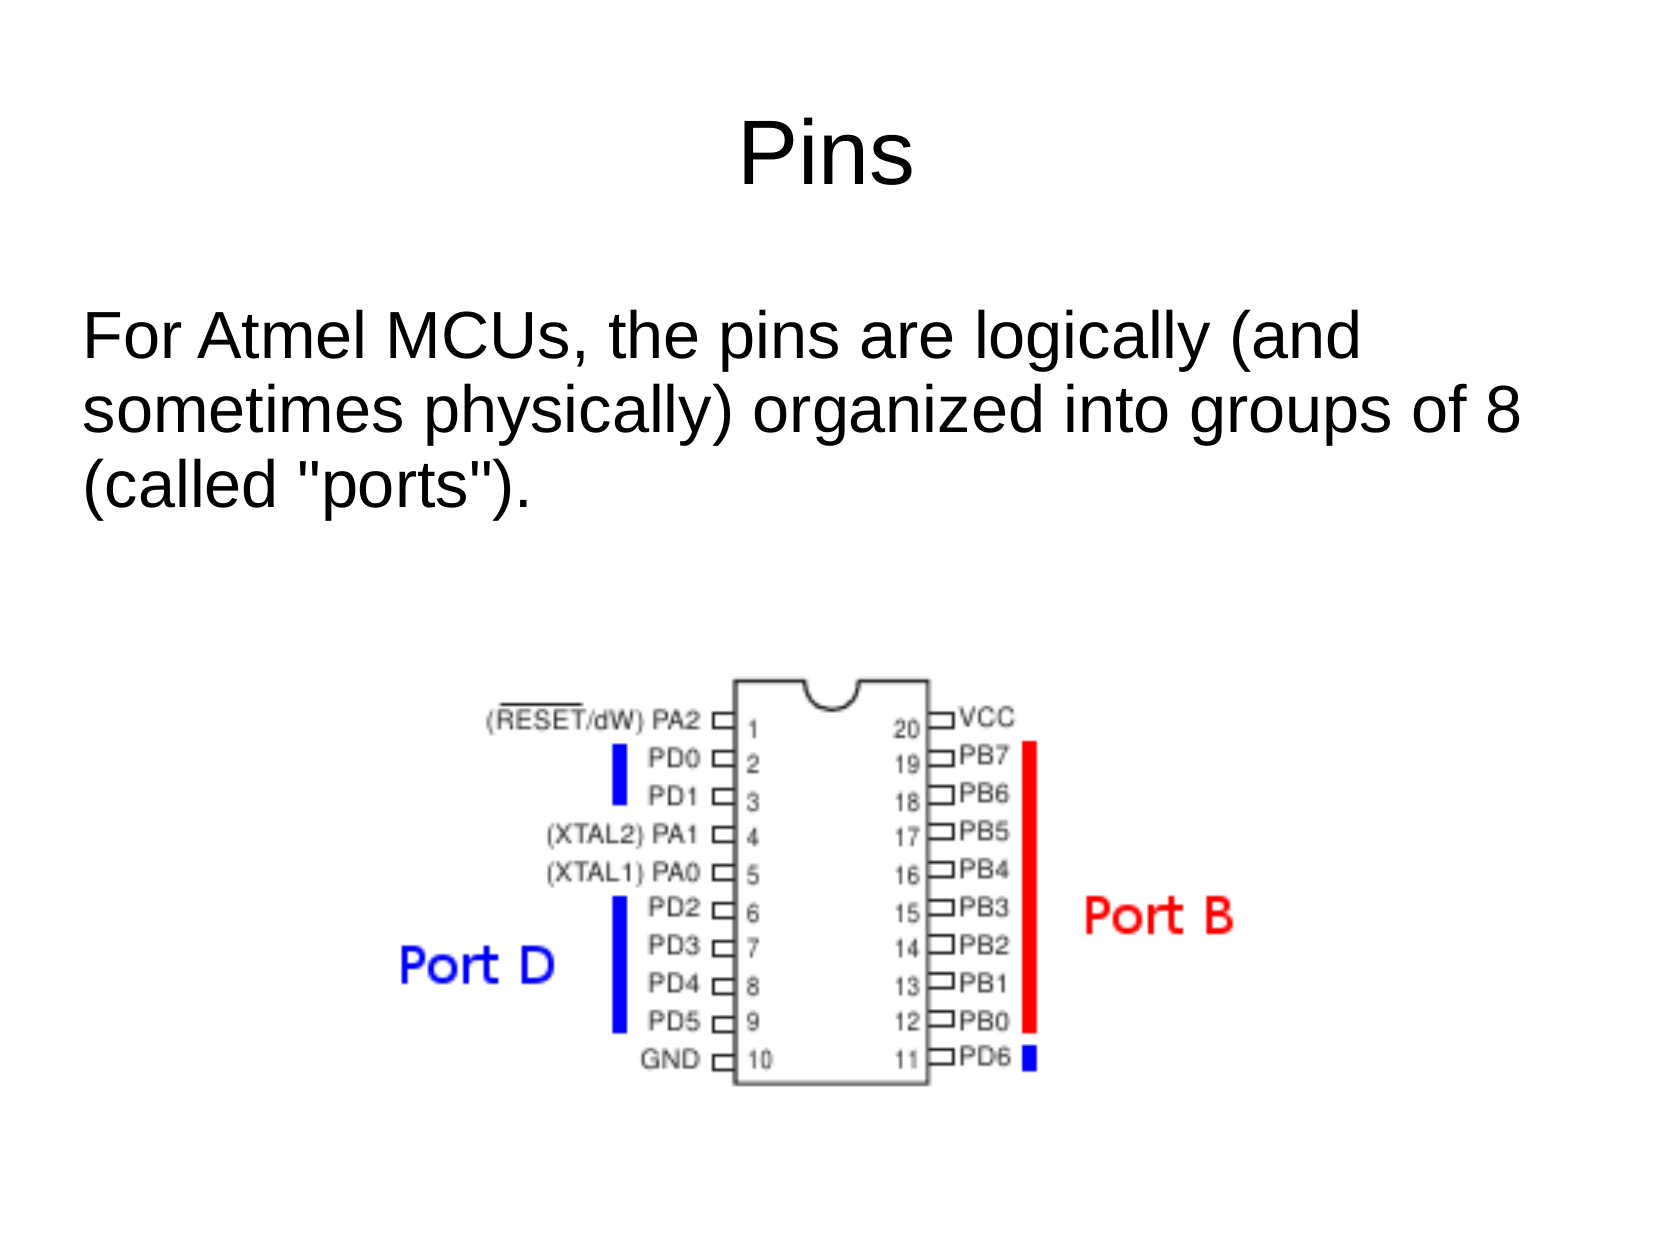

# Pins
For Atmel MCUs, the pins are logically (and sometimes physically) organized into groups of 8 (called "ports").